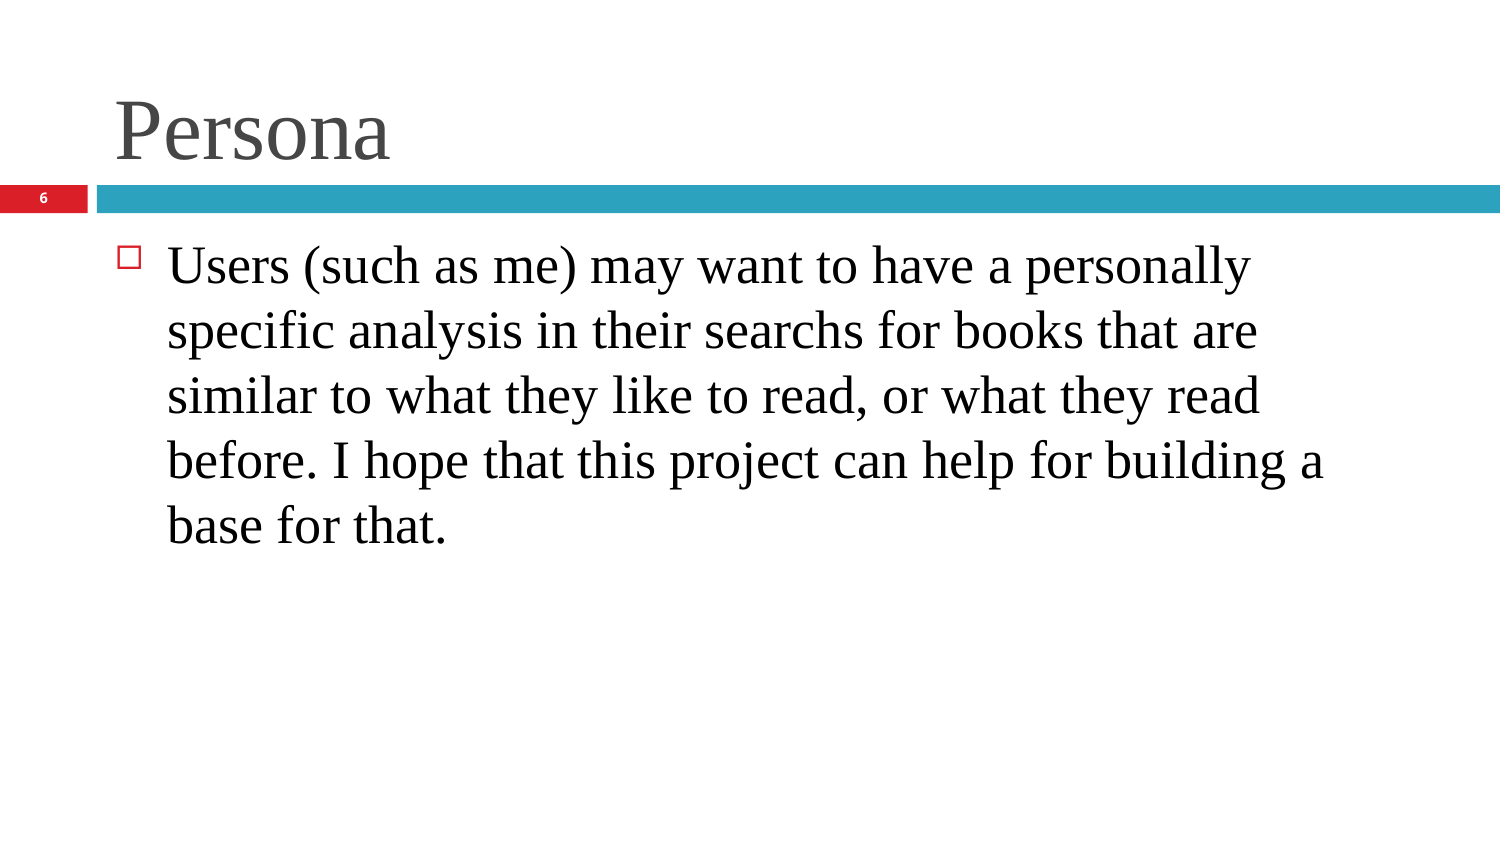

# Persona
Users (such as me) may want to have a personally specific analysis in their searchs for books that are similar to what they like to read, or what they read before. I hope that this project can help for building a base for that.